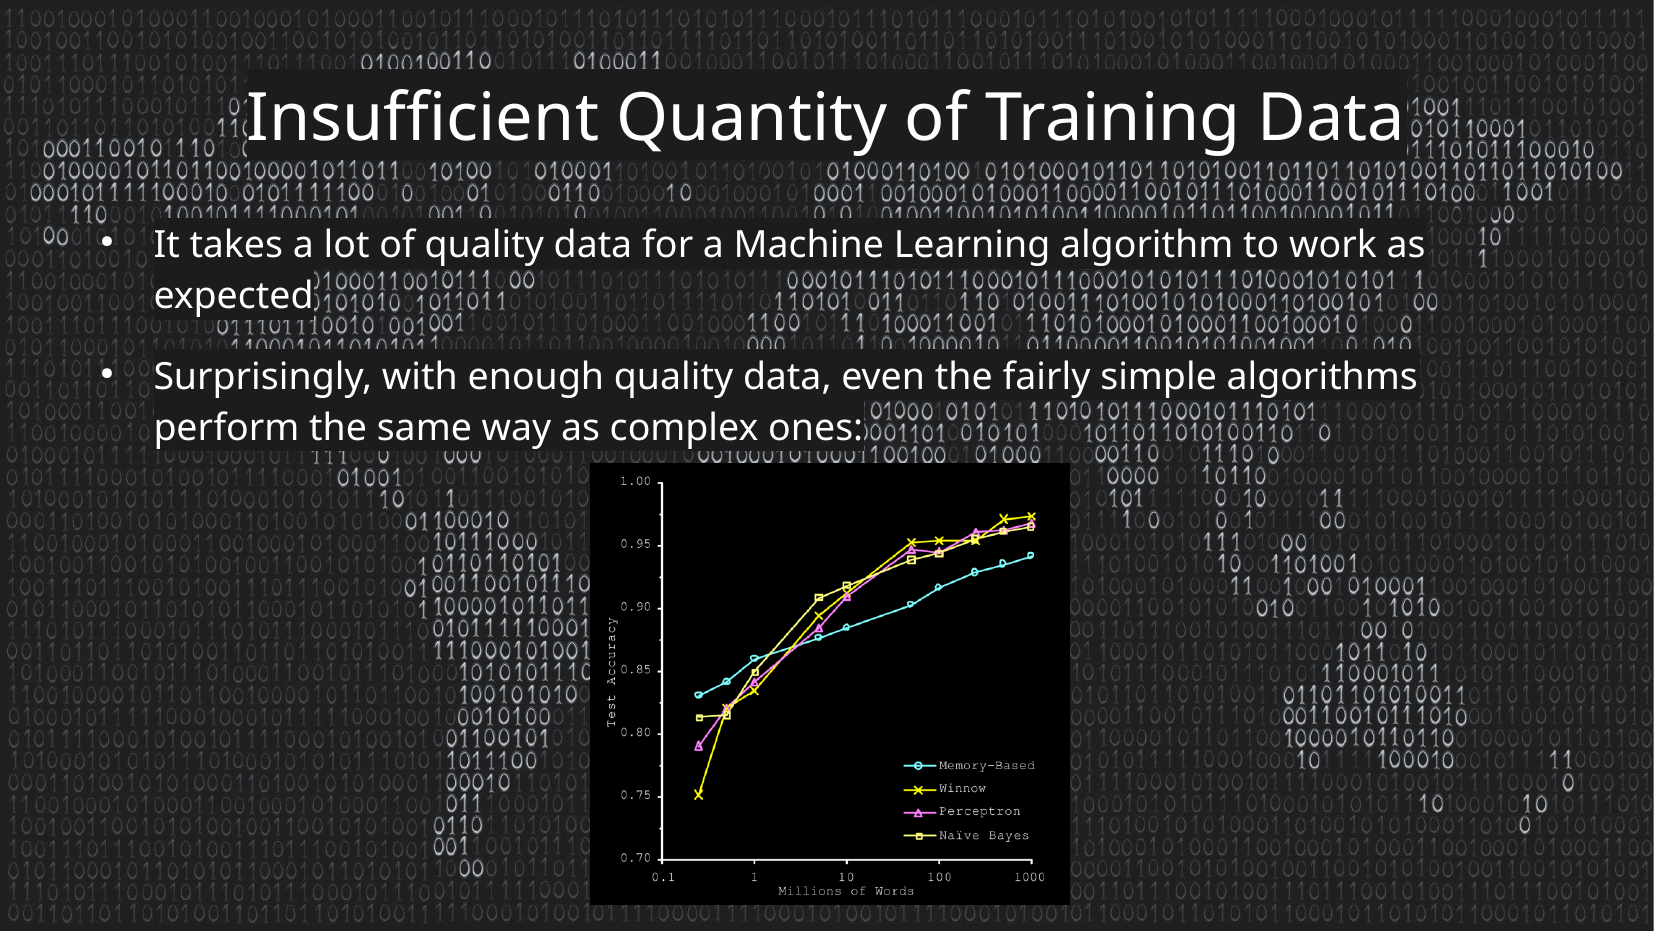

# Insufficient Quantity of Training Data
It takes a lot of quality data for a Machine Learning algorithm to work as expected
Surprisingly, with enough quality data, even the fairly simple algorithms perform the same way as complex ones: